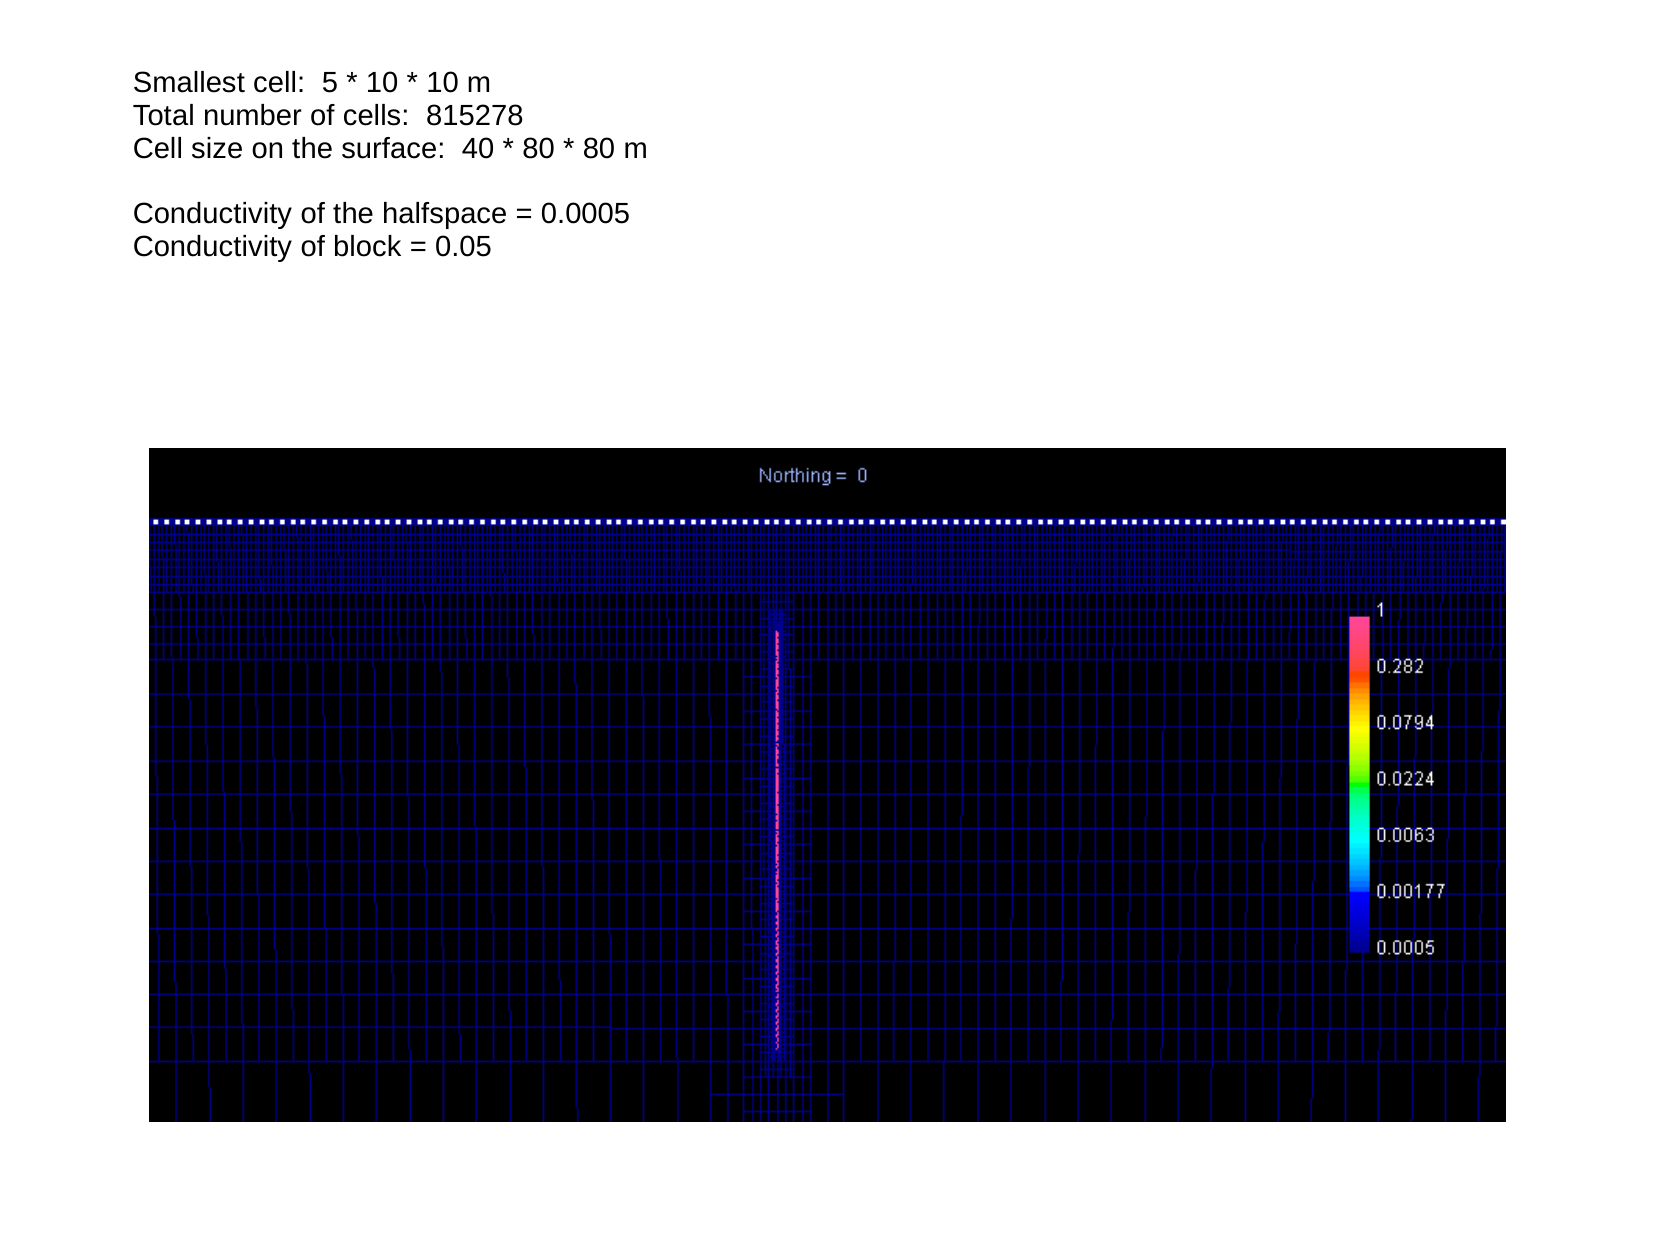

Smallest cell: 5 * 10 * 10 m
Total number of cells: 815278
Cell size on the surface: 40 * 80 * 80 m
Conductivity of the halfspace = 0.0005
Conductivity of block = 0.05